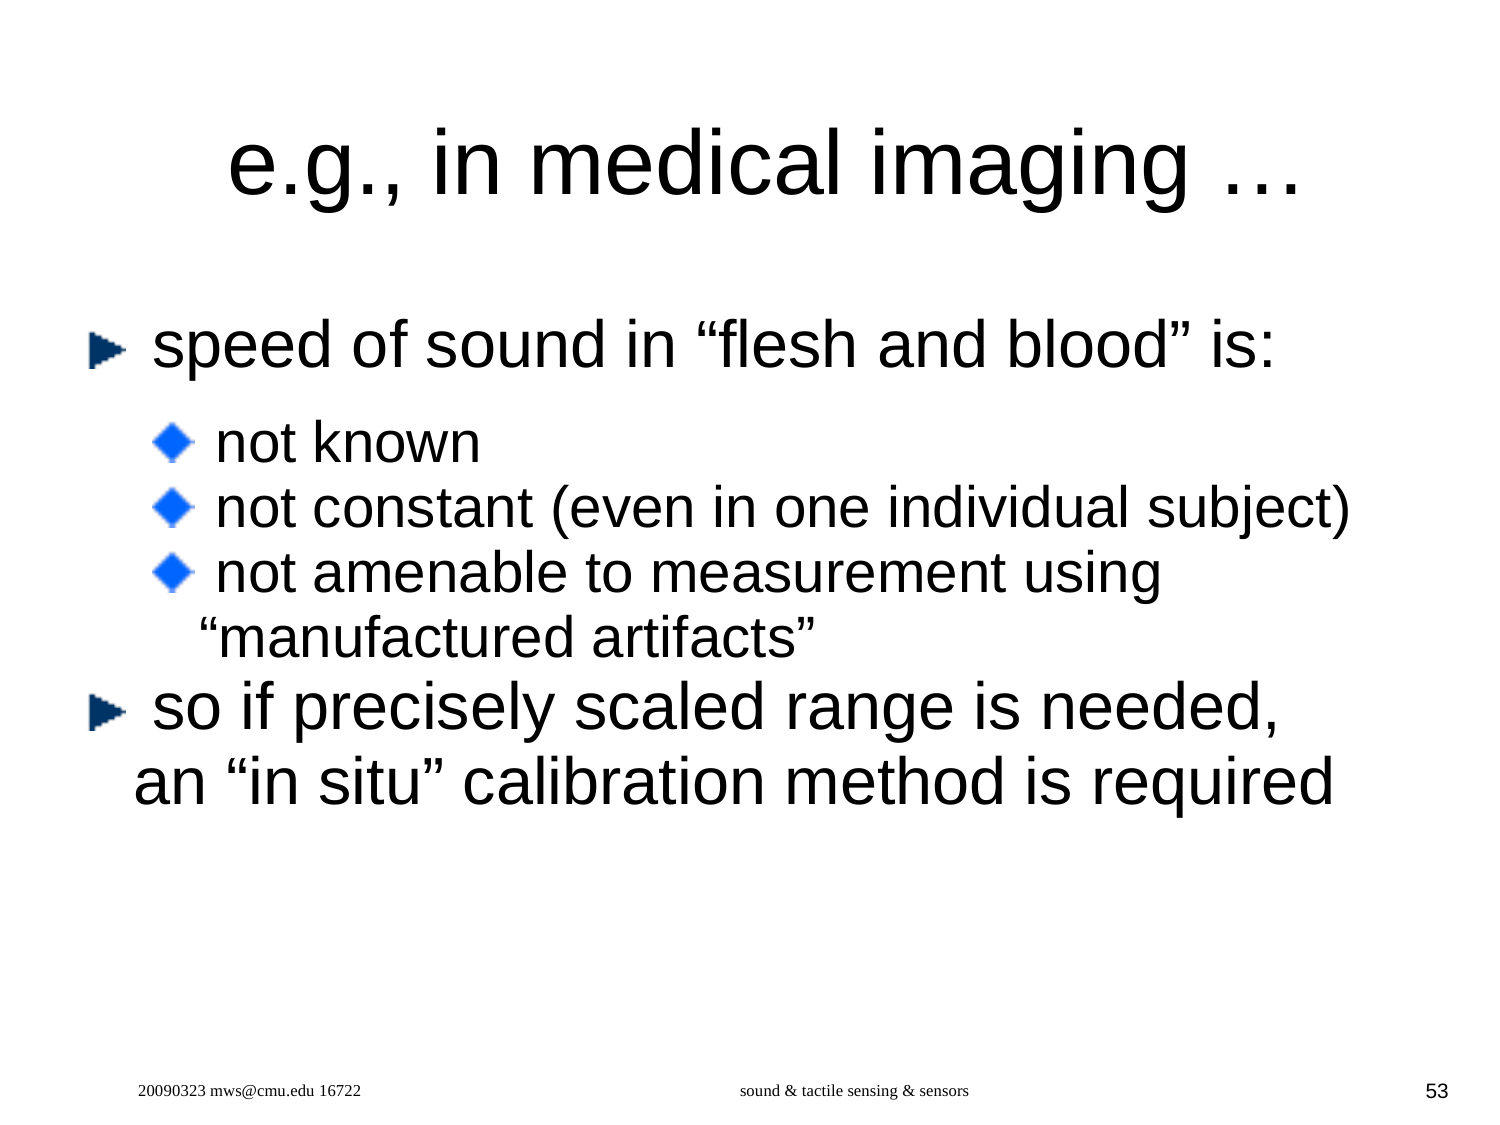

# e.g., in medical imaging …
 speed of sound in “flesh and blood” is:
 not known
 not constant (even in one individual subject)
 not amenable to measurement using “manufactured artifacts”
 so if precisely scaled range is needed,
an “in situ” calibration method is required
53
20090323 mws@cmu.edu 16722
sound & tactile sensing & sensors